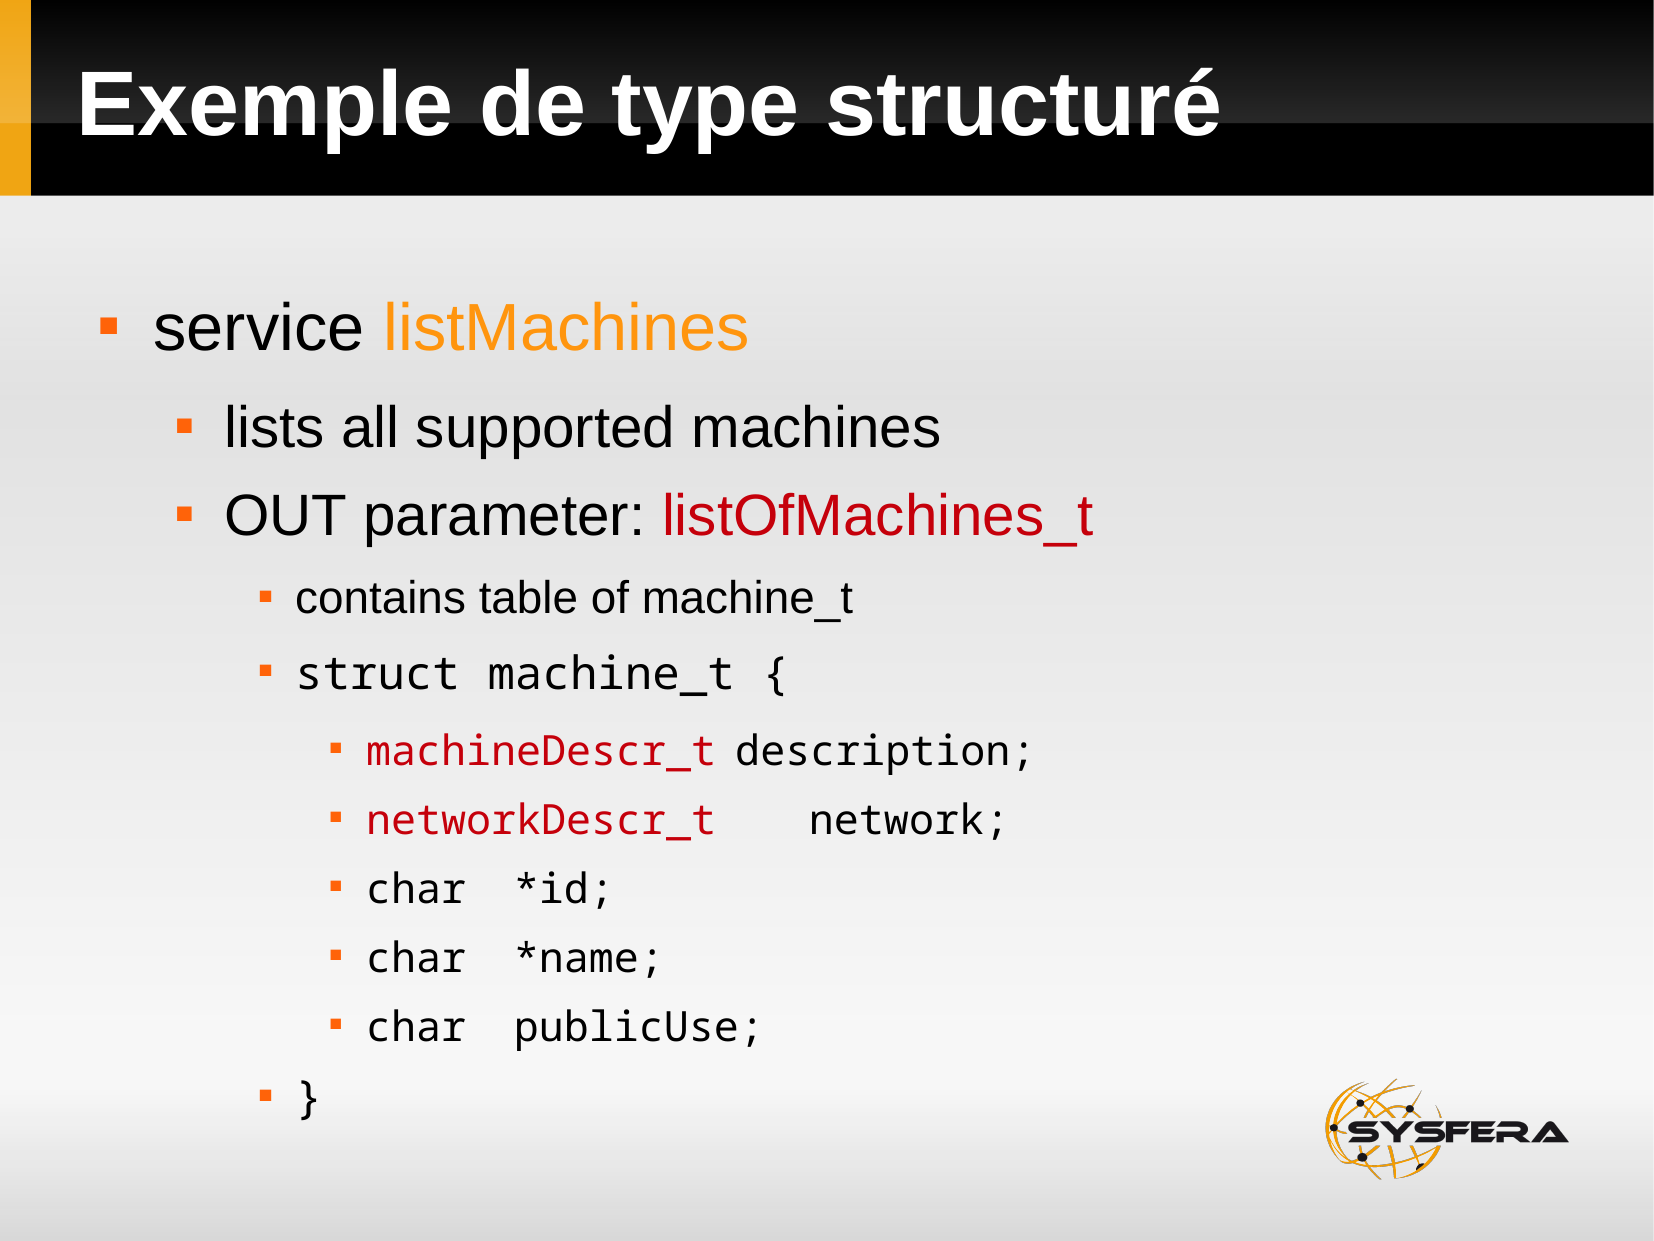

# Exemple de type structuré
service listMachines
lists all supported machines
OUT parameter: listOfMachines_t
contains table of machine_t
struct machine_t {
machineDescr_t	description;
networkDescr_t		network;
char	*id;
char	*name;
char	publicUse;
}